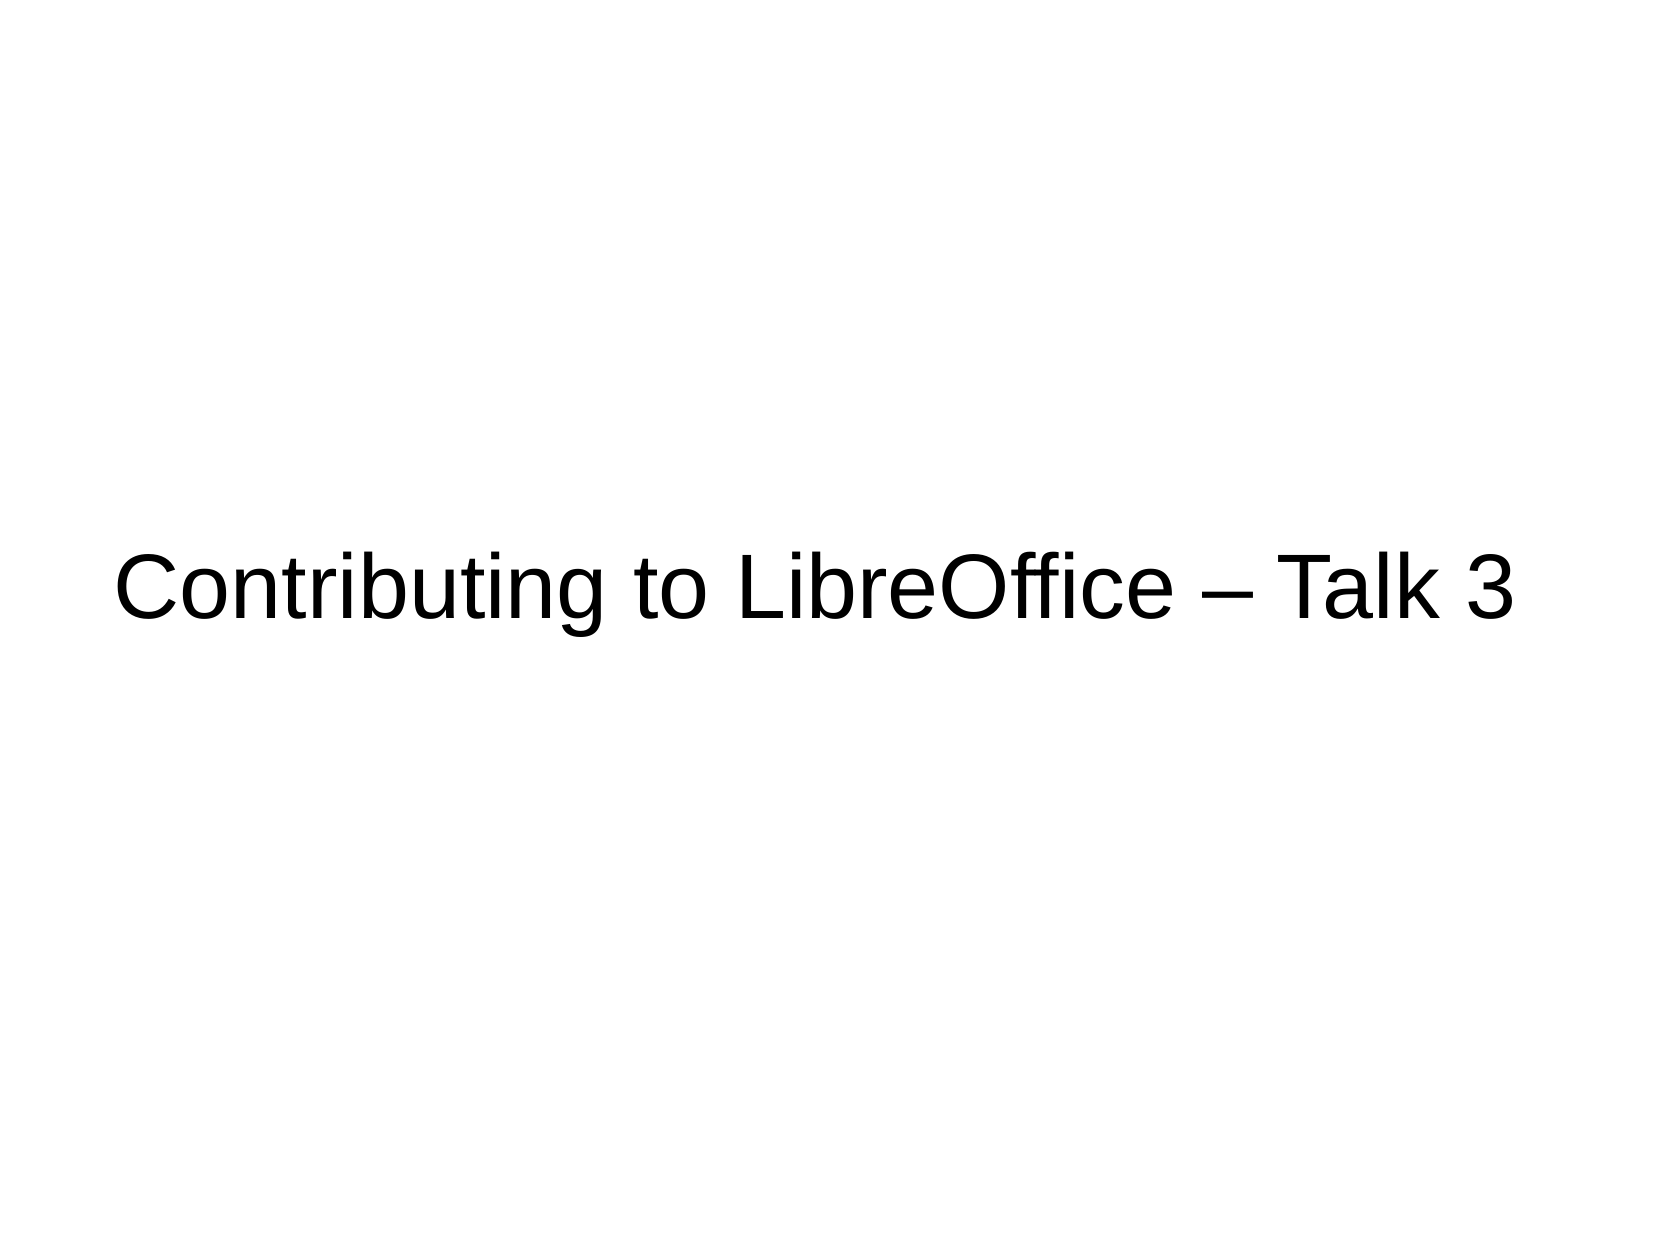

# Contributing to LibreOffice – Talk 3